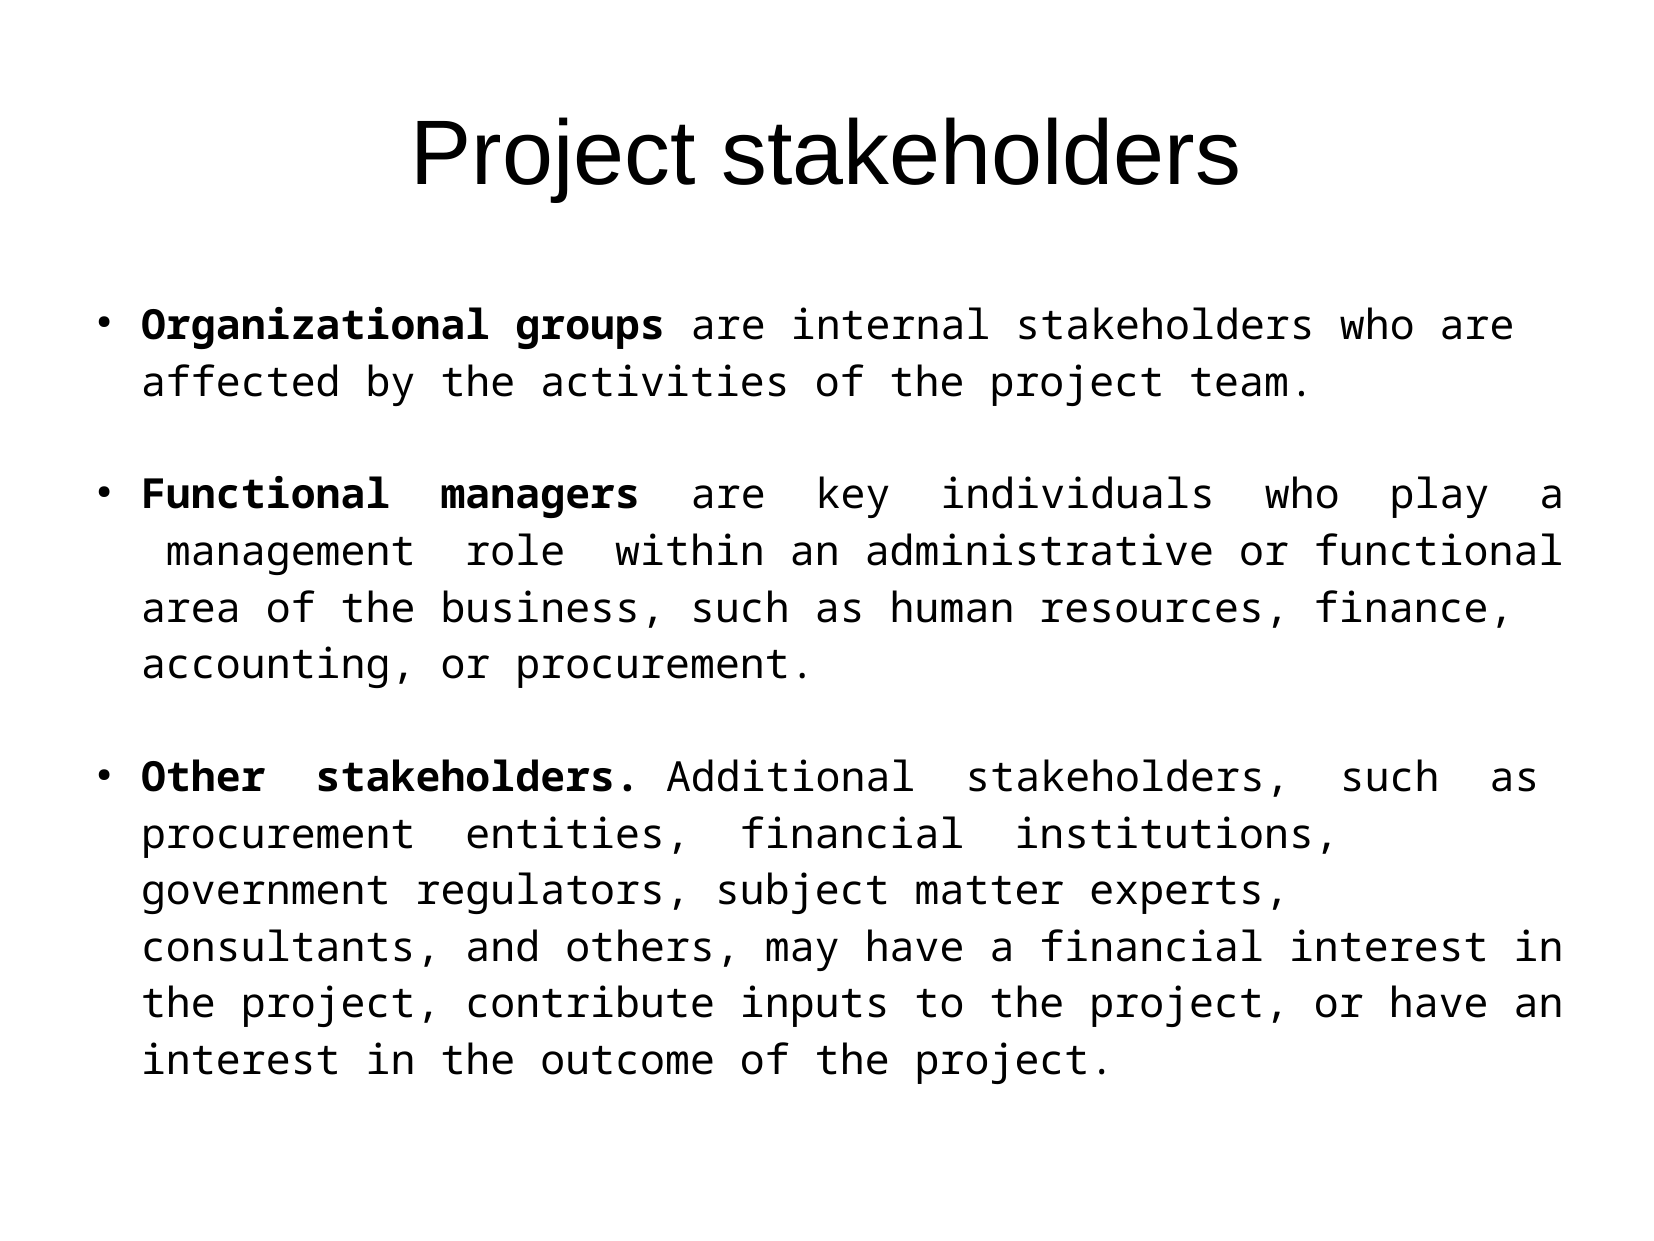

# Project stakeholders
Organizational groups are internal stakeholders who are affected by the activities of the project team.
Functional managers are key individuals who play a management role within an administrative or functional area of the business, such as human resources, finance, accounting, or procurement.
Other stakeholders. Additional stakeholders, such as procurement entities, financial institutions, government regulators, subject matter experts, consultants, and others, may have a financial interest in the project, contribute inputs to the project, or have an interest in the outcome of the project.